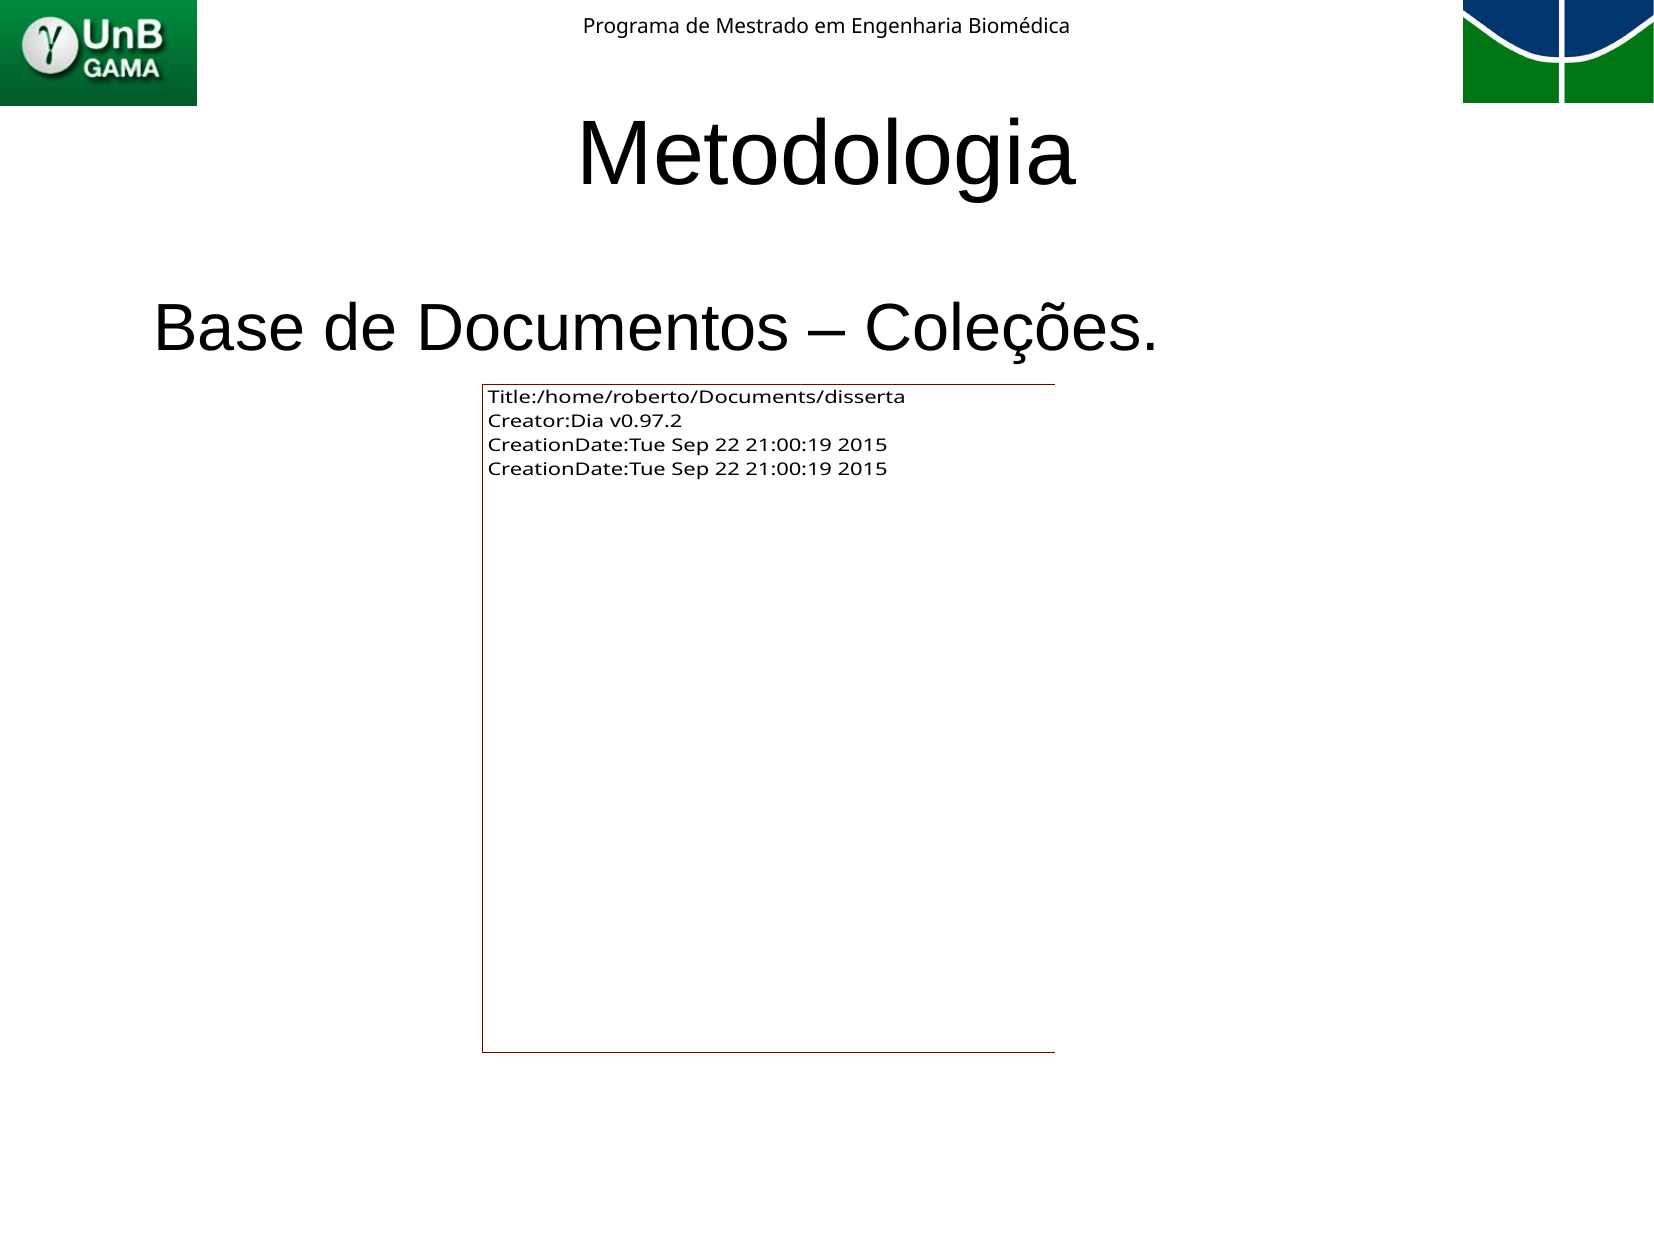

# Metodologia
Base de Documentos – Coleções.